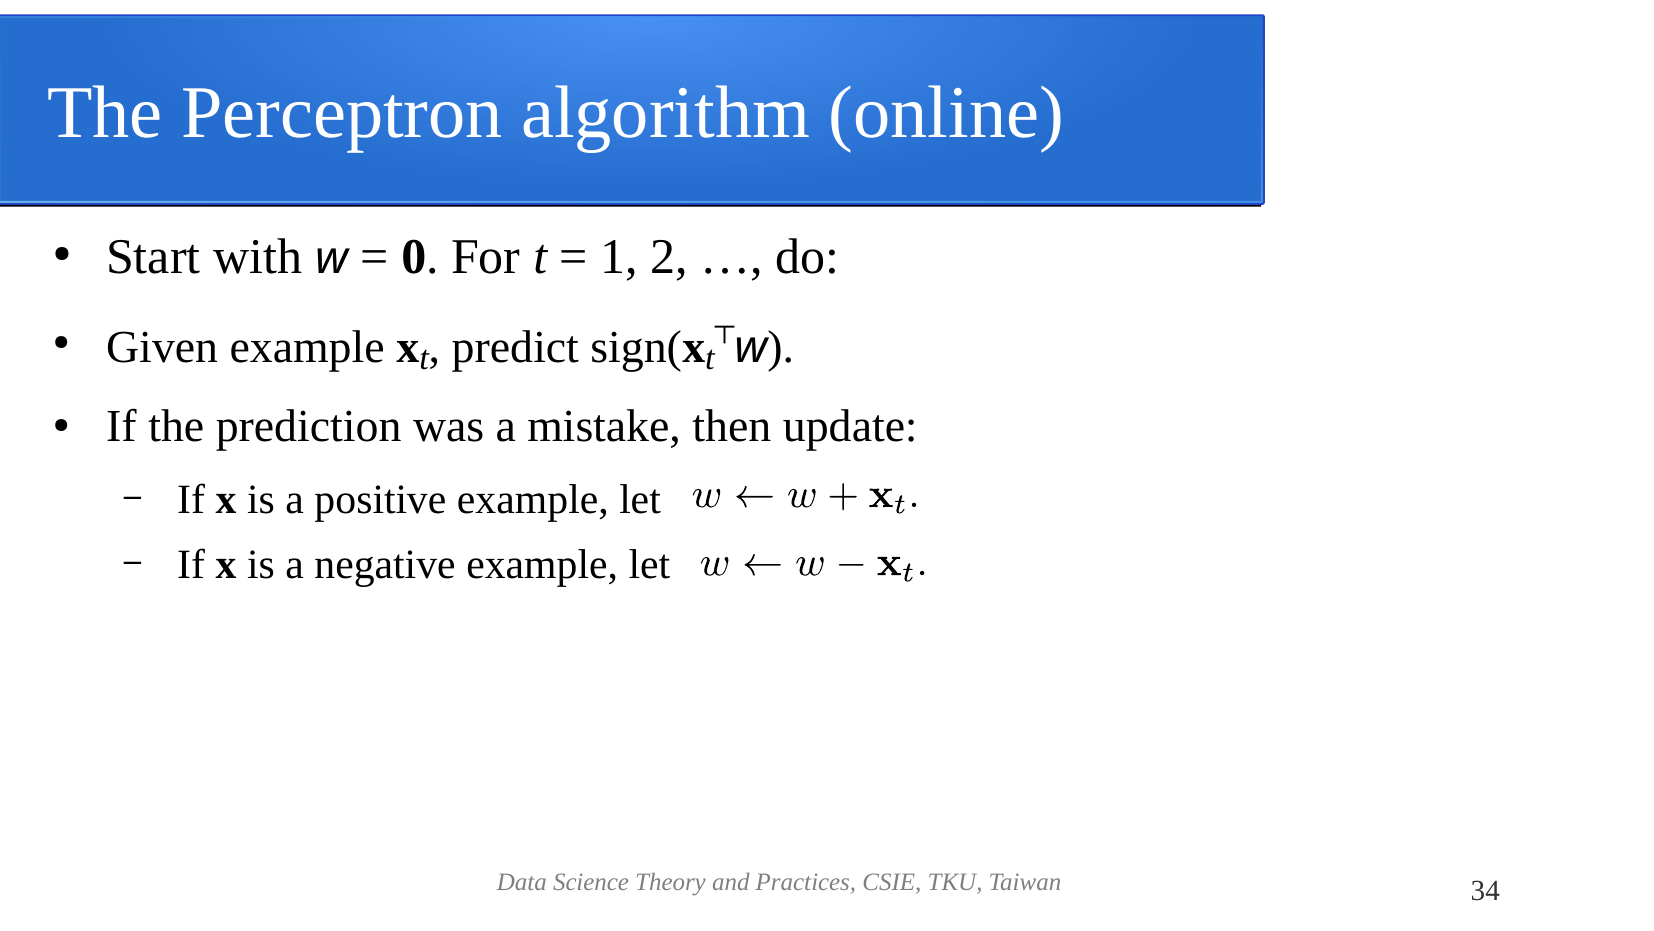

# The Perceptron algorithm (online)
Start with w = 0. For t = 1, 2, …, do:
Given example xt, predict sign(xt┬w).
If the prediction was a mistake, then update:
If x is a positive example, let
If x is a negative example, let
Data Science Theory and Practices, CSIE, TKU, Taiwan
34